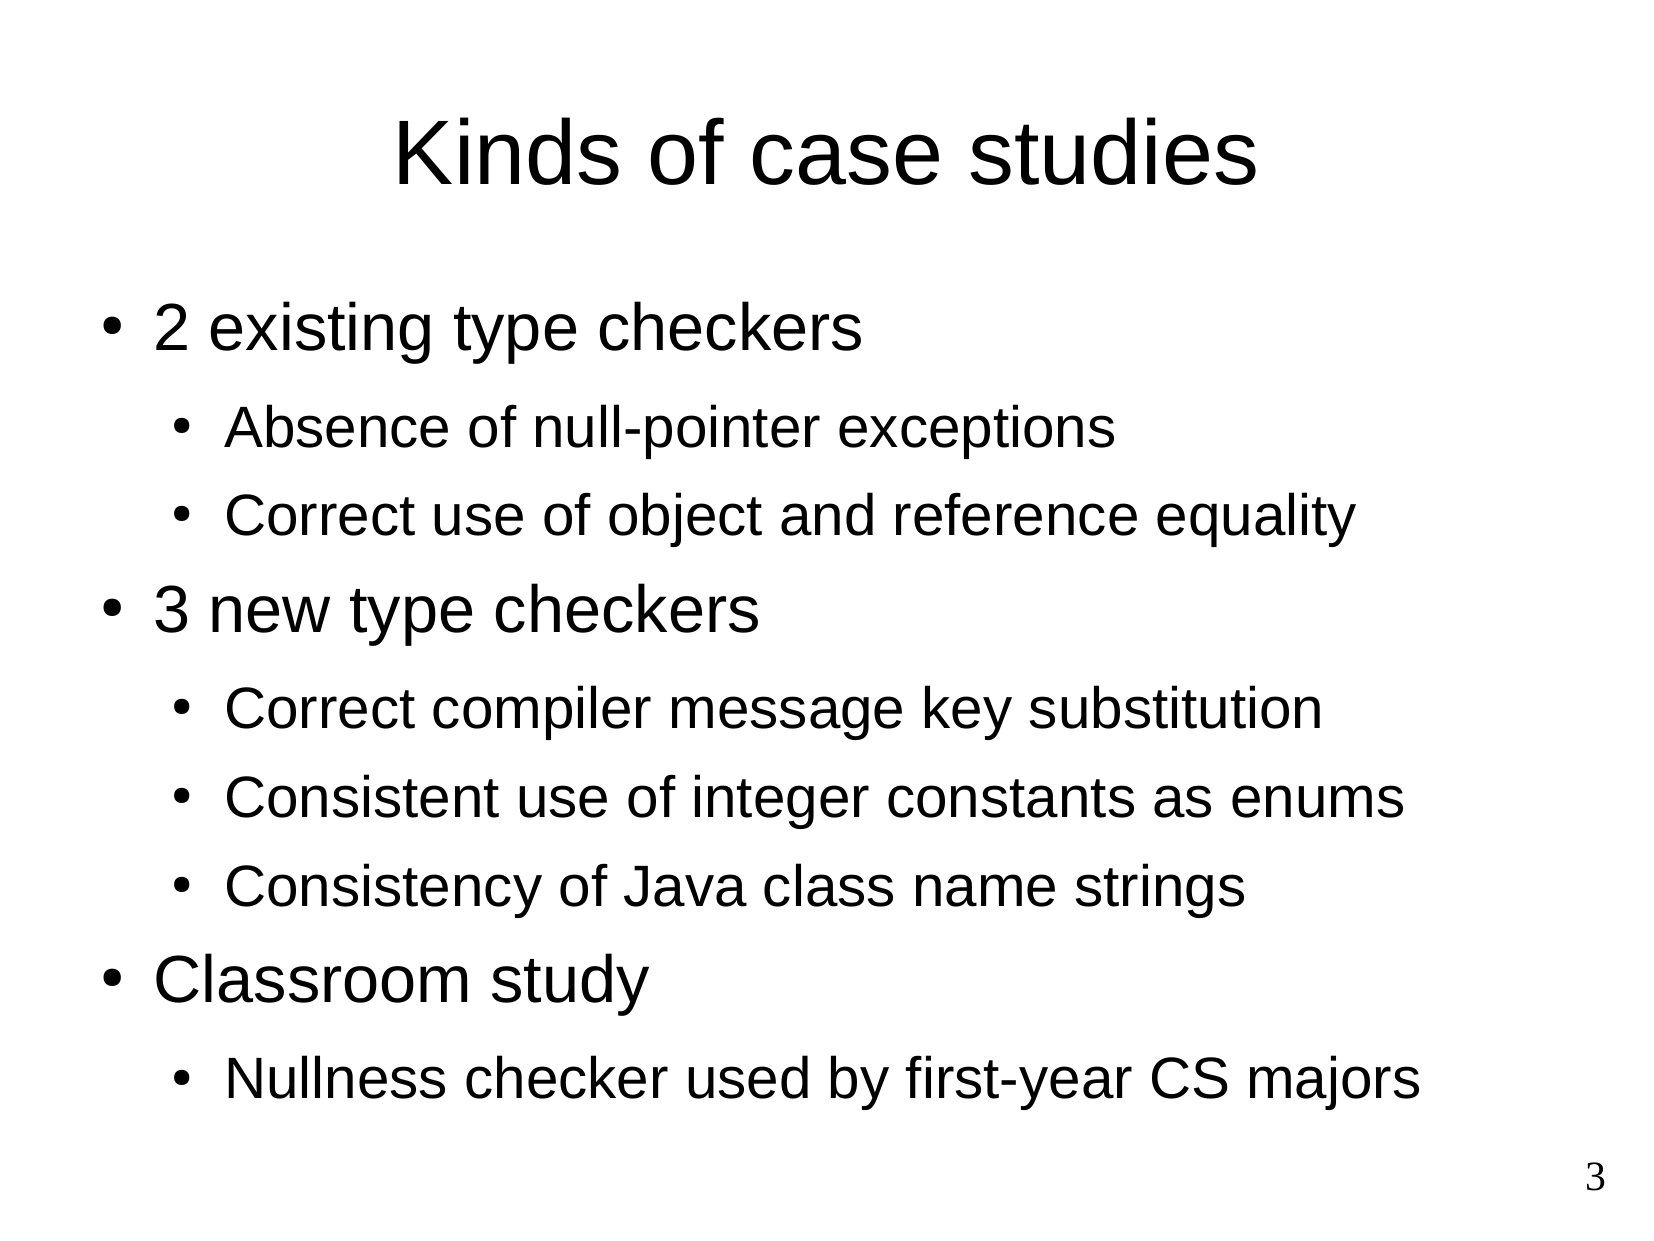

# Kinds of case studies
2 existing type checkers
Absence of null-pointer exceptions
Correct use of object and reference equality
3 new type checkers
Correct compiler message key substitution
Consistent use of integer constants as enums
Consistency of Java class name strings
Classroom study
Nullness checker used by first-year CS majors
3